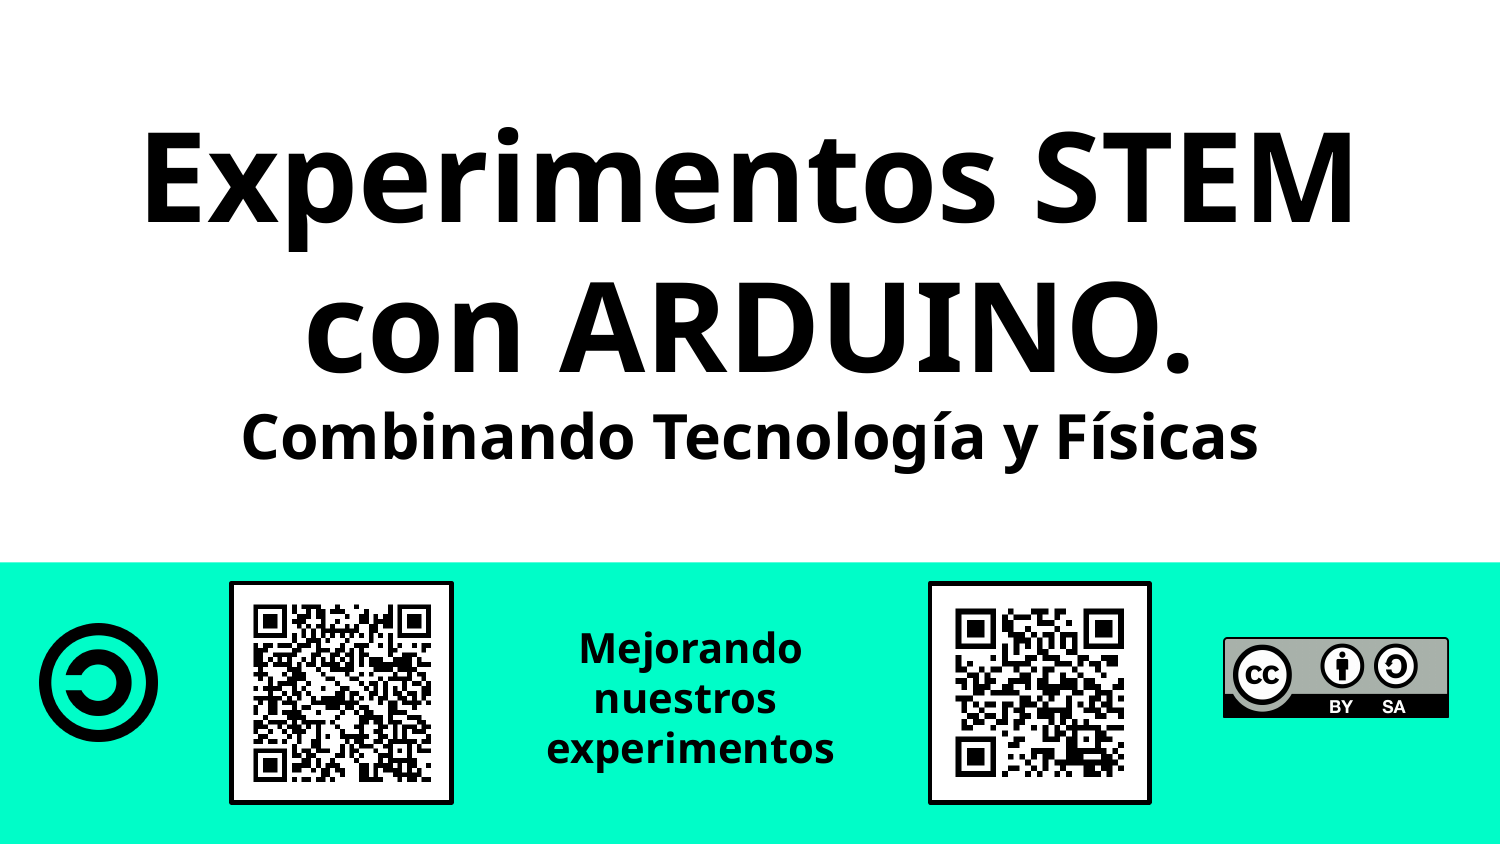

# Experimentos STEM con ARDUINO. Combinando Tecnología y Físicas
Mejorando nuestros
experimentos